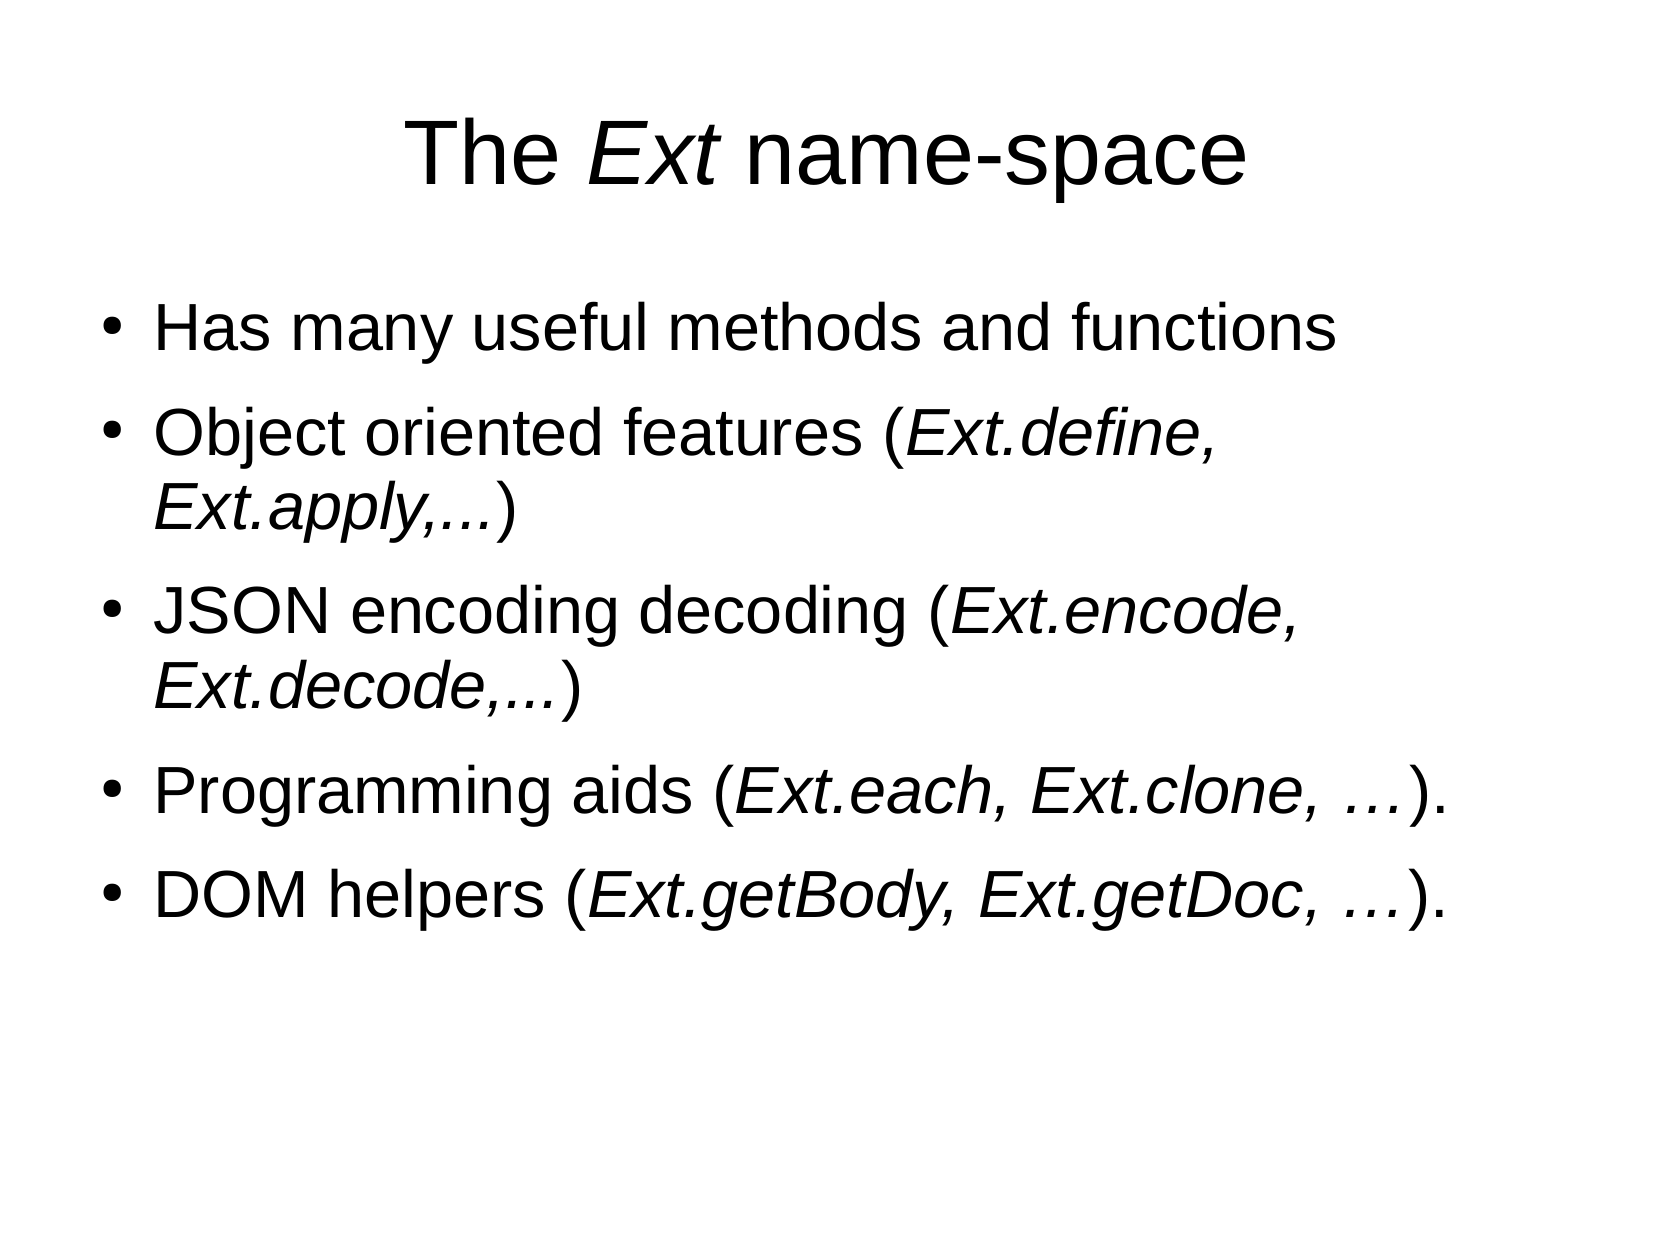

# The Ext name-space
Has many useful methods and functions
Object oriented features (Ext.define, Ext.apply,...)
JSON encoding decoding (Ext.encode, Ext.decode,...)
Programming aids (Ext.each, Ext.clone, …).
DOM helpers (Ext.getBody, Ext.getDoc, …).